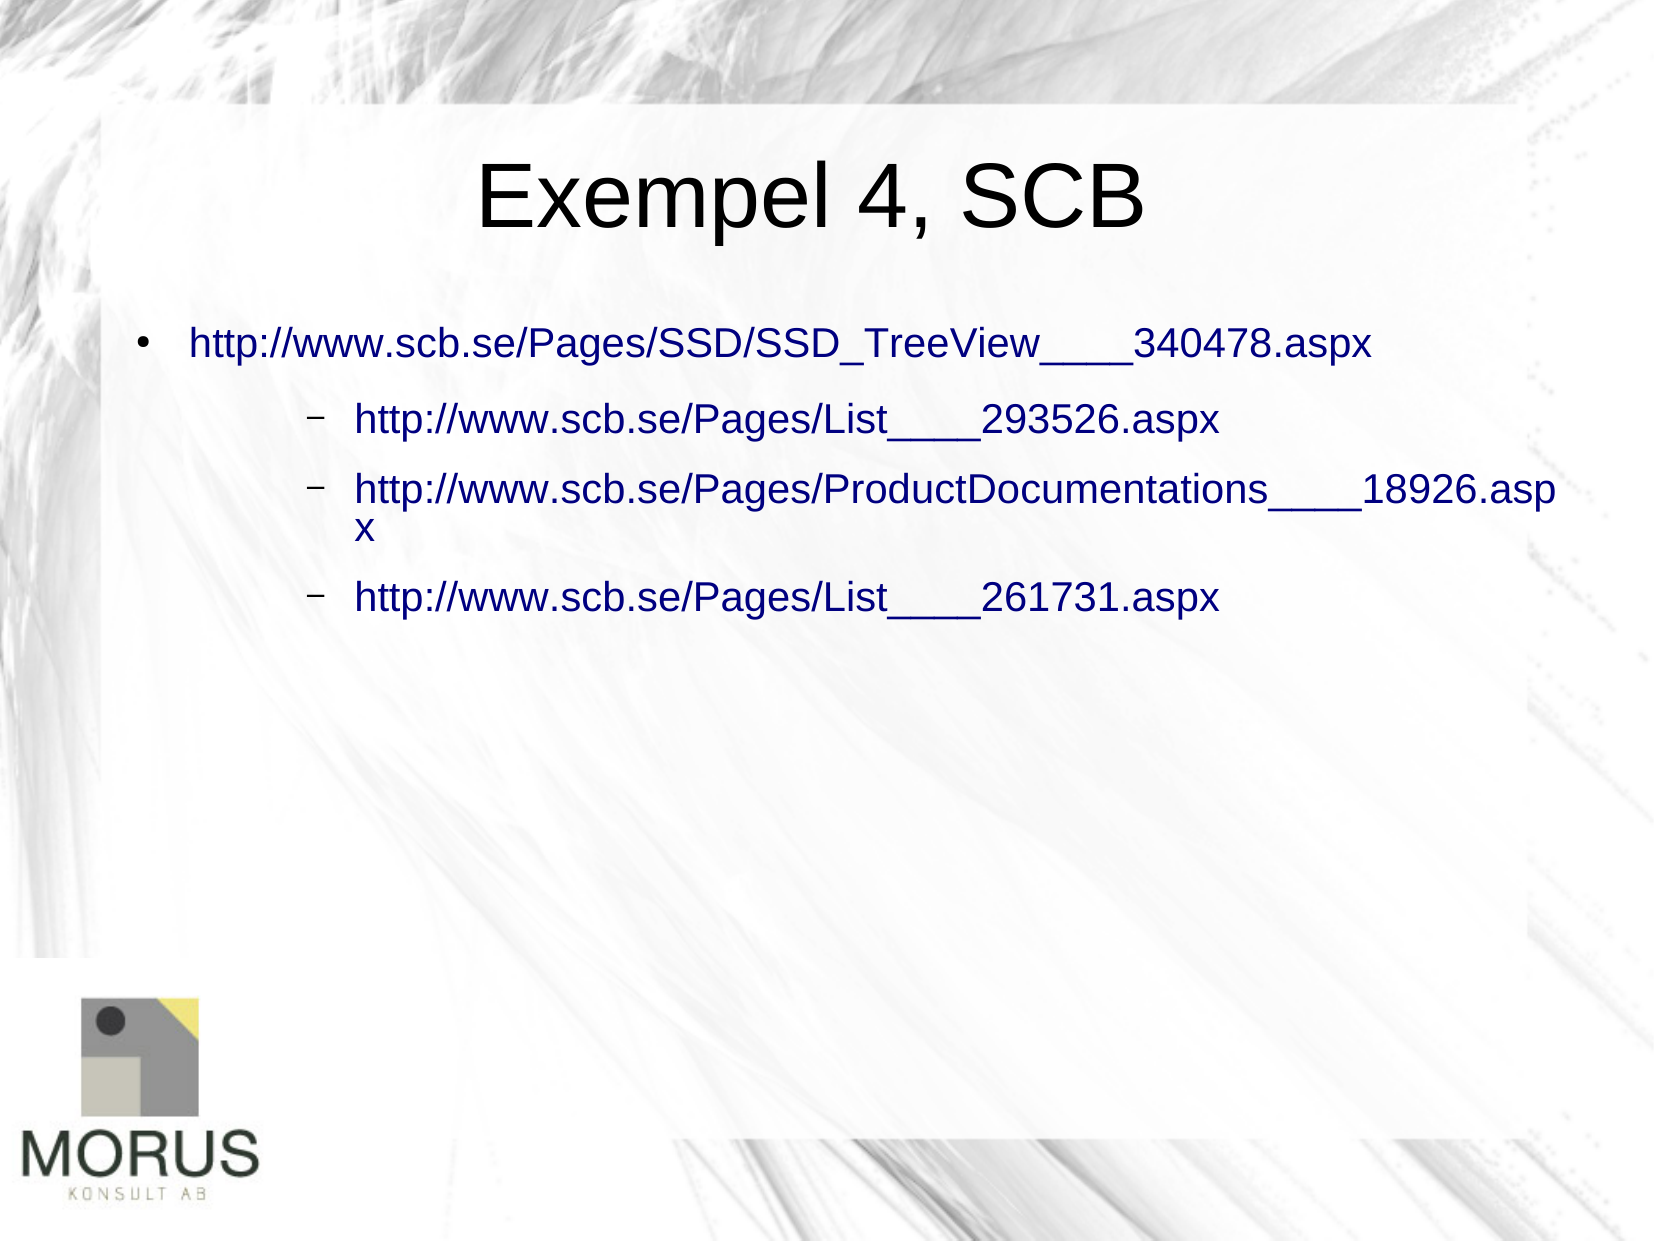

# Exempel 4, SCB
http://www.scb.se/Pages/SSD/SSD_TreeView____340478.aspx
http://www.scb.se/Pages/List____293526.aspx
http://www.scb.se/Pages/ProductDocumentations____18926.aspx
http://www.scb.se/Pages/List____261731.aspx